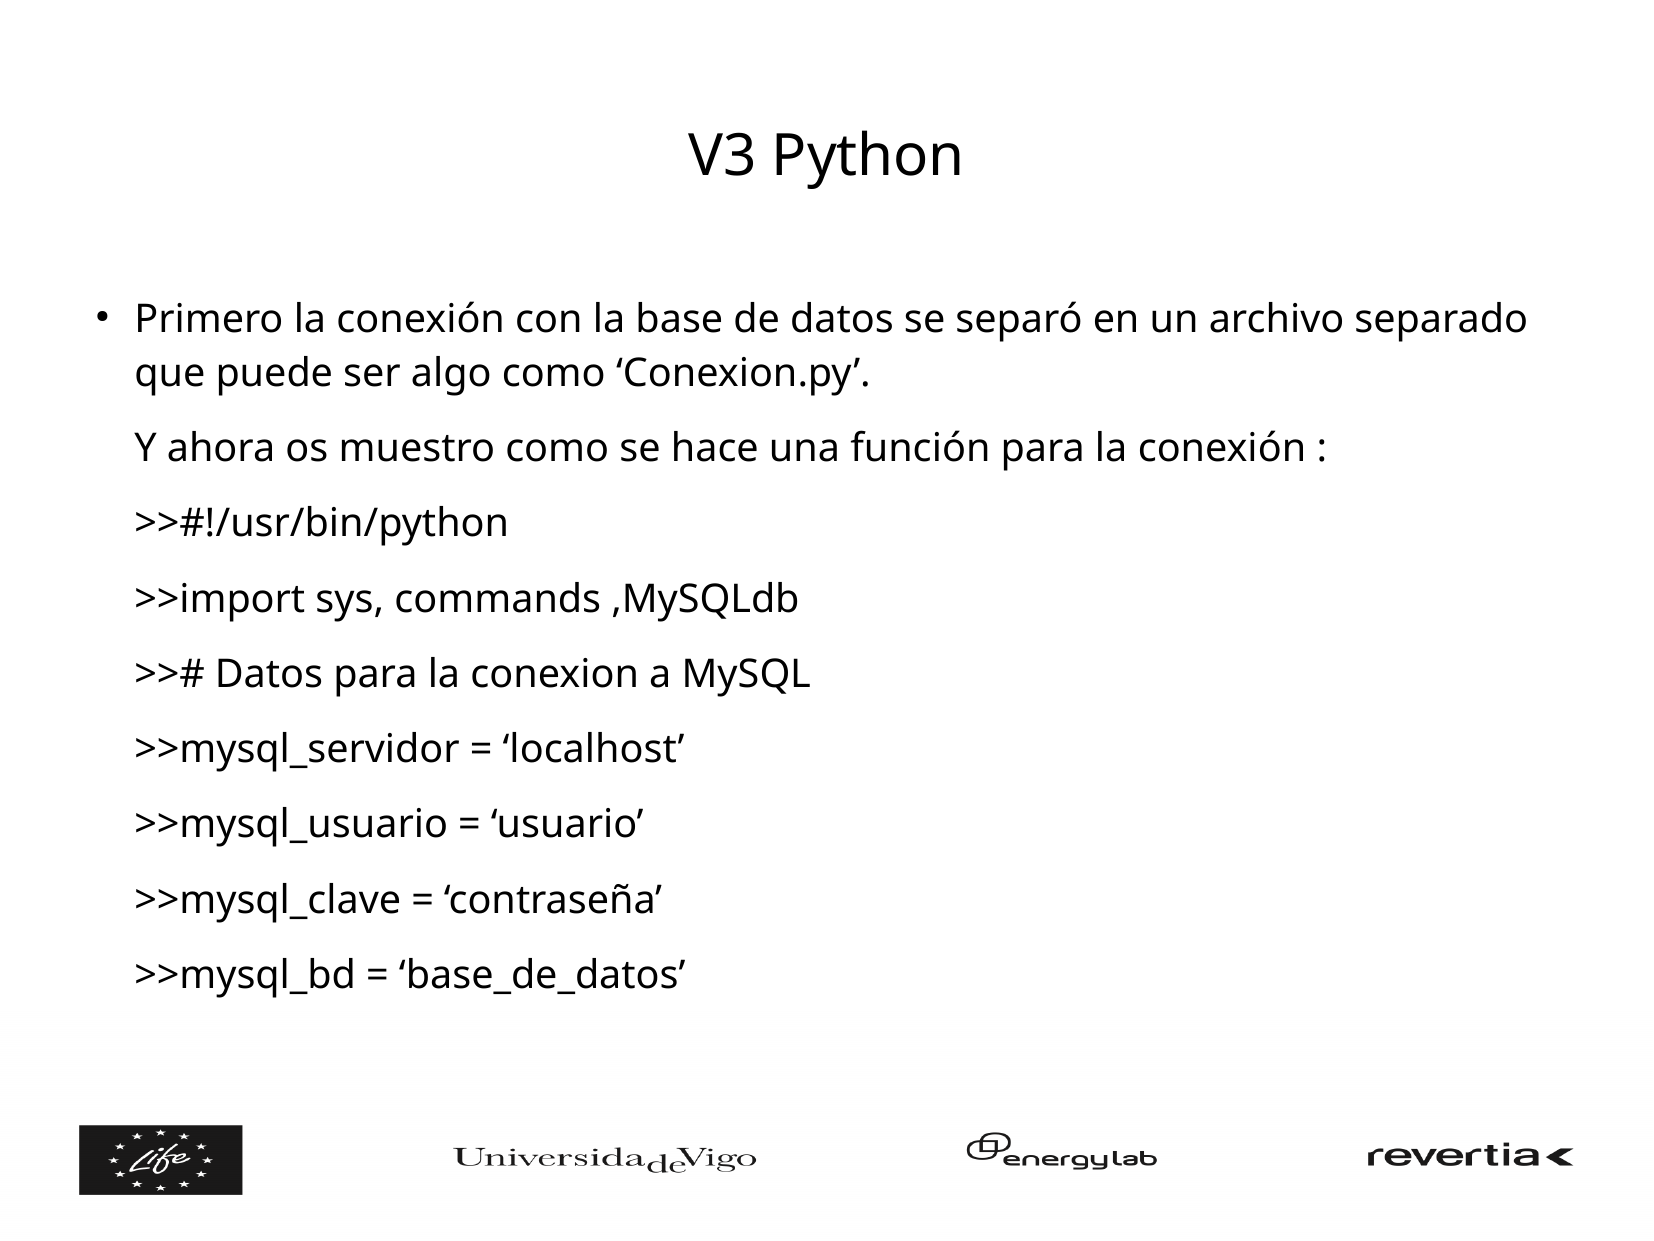

# V3 Python
Primero la conexión con la base de datos se separó en un archivo separado que puede ser algo como ‘Conexion.py’.
Y ahora os muestro como se hace una función para la conexión :
>>#!/usr/bin/python
>>import sys, commands ,MySQLdb
>># Datos para la conexion a MySQL
>>mysql_servidor = ‘localhost’
>>mysql_usuario = ‘usuario’
>>mysql_clave = ‘contraseña’
>>mysql_bd = ‘base_de_datos’